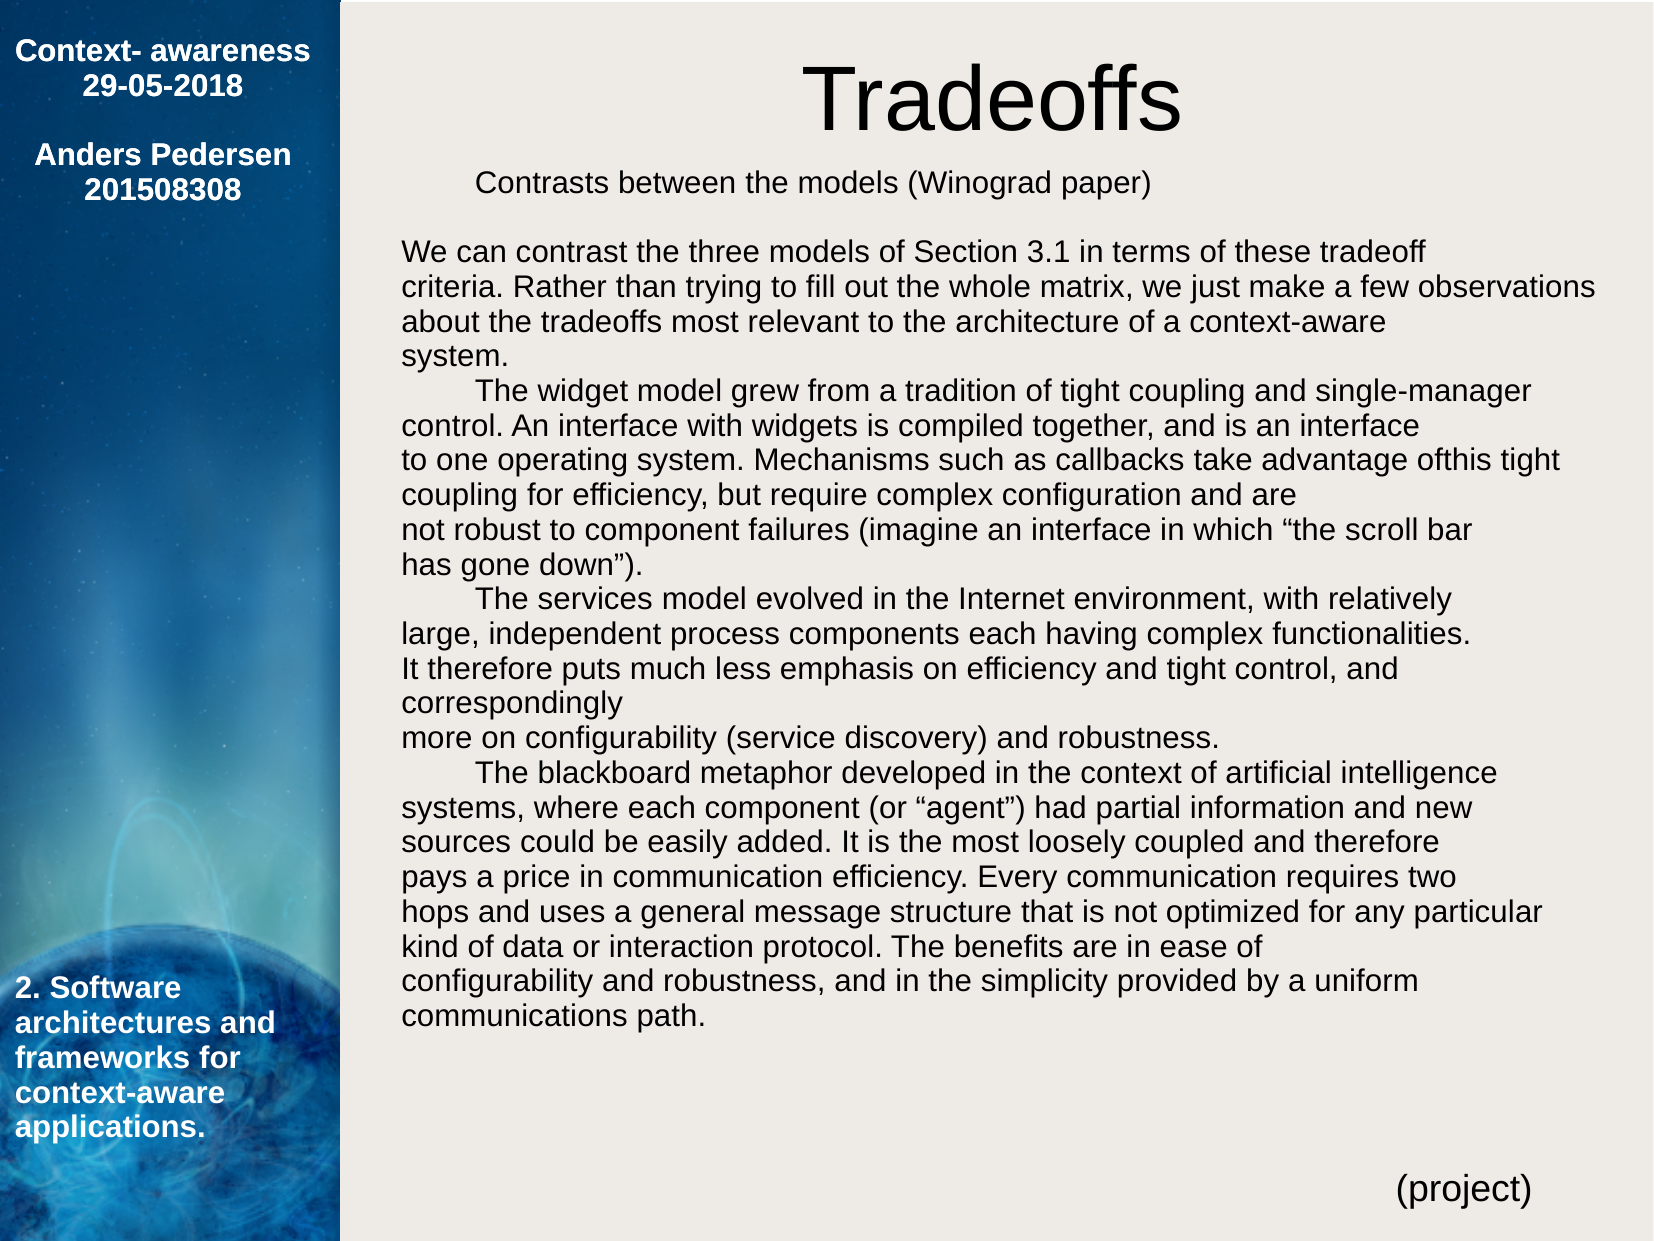

Context- awareness
29-05-2018
Anders Pedersen
201508308
Context- awareness
29-05-2018
Anders Pedersen
201508308
2. Software architectures and frameworks for context-aware applications.
Tradeoffs
# Agenda
	Contrasts between the models (Winograd paper)
We can contrast the three models of Section 3.1 in terms of these tradeoff
criteria. Rather than trying to fill out the whole matrix, we just make a few observations
about the tradeoffs most relevant to the architecture of a context-aware
system.
	The widget model grew from a tradition of tight coupling and single-manager
control. An interface with widgets is compiled together, and is an interface
to one operating system. Mechanisms such as callbacks take advantage ofthis tight coupling for efficiency, but require complex configuration and are
not robust to component failures (imagine an interface in which “the scroll bar
has gone down”).
	The services model evolved in the Internet environment, with relatively
large, independent process components each having complex functionalities.
It therefore puts much less emphasis on efficiency and tight control, and correspondingly
more on configurability (service discovery) and robustness.
	The blackboard metaphor developed in the context of artificial intelligence
systems, where each component (or “agent”) had partial information and new
sources could be easily added. It is the most loosely coupled and therefore
pays a price in communication efficiency. Every communication requires two
hops and uses a general message structure that is not optimized for any particular
kind of data or interaction protocol. The benefits are in ease of
configurability and robustness, and in the simplicity provided by a uniform
communications path.
(project)